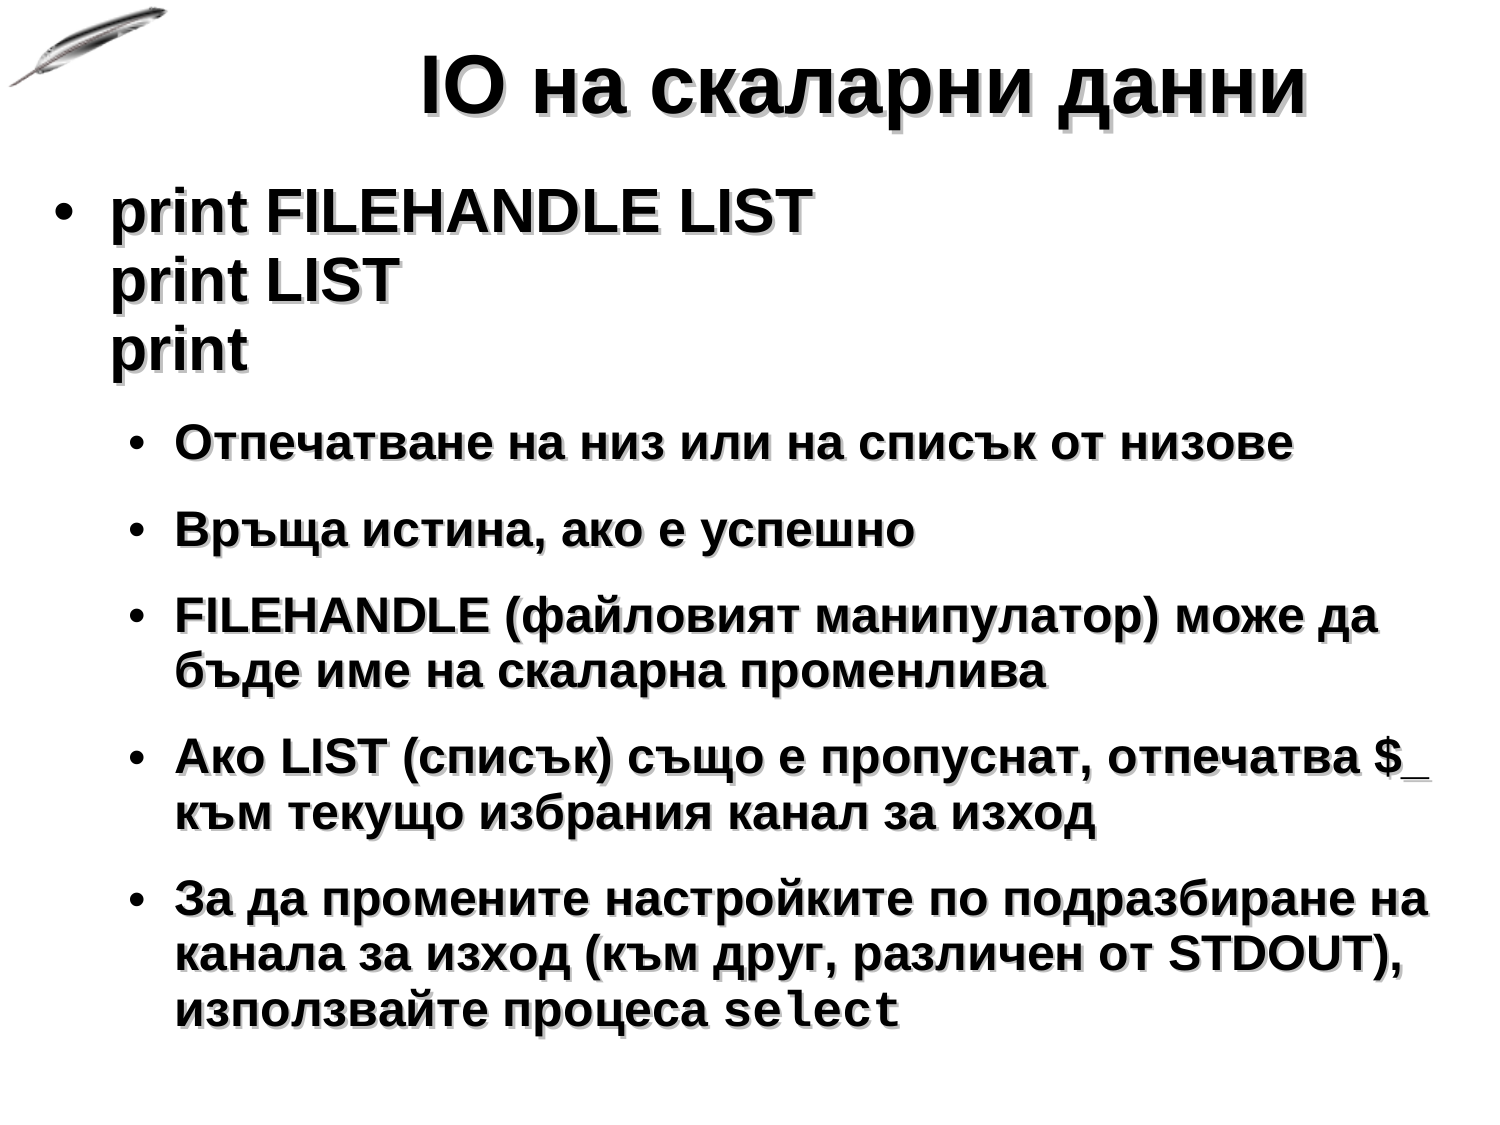

# IO на скаларни данни
print FILEHANDLE LIST
print LIST
print
Отпечатване на низ или на списък от низове
Връща истина, ако е успешно
FILEHANDLE (файловият манипулатор) може да бъде име на скаларна променлива
Ако LIST (списък) също е пропуснат, отпечатва $_ към текущо избрания канал за изход
За да промените настройките по подразбиране на канала за изход (към друг, различен от STDOUT), използвайте процеса select